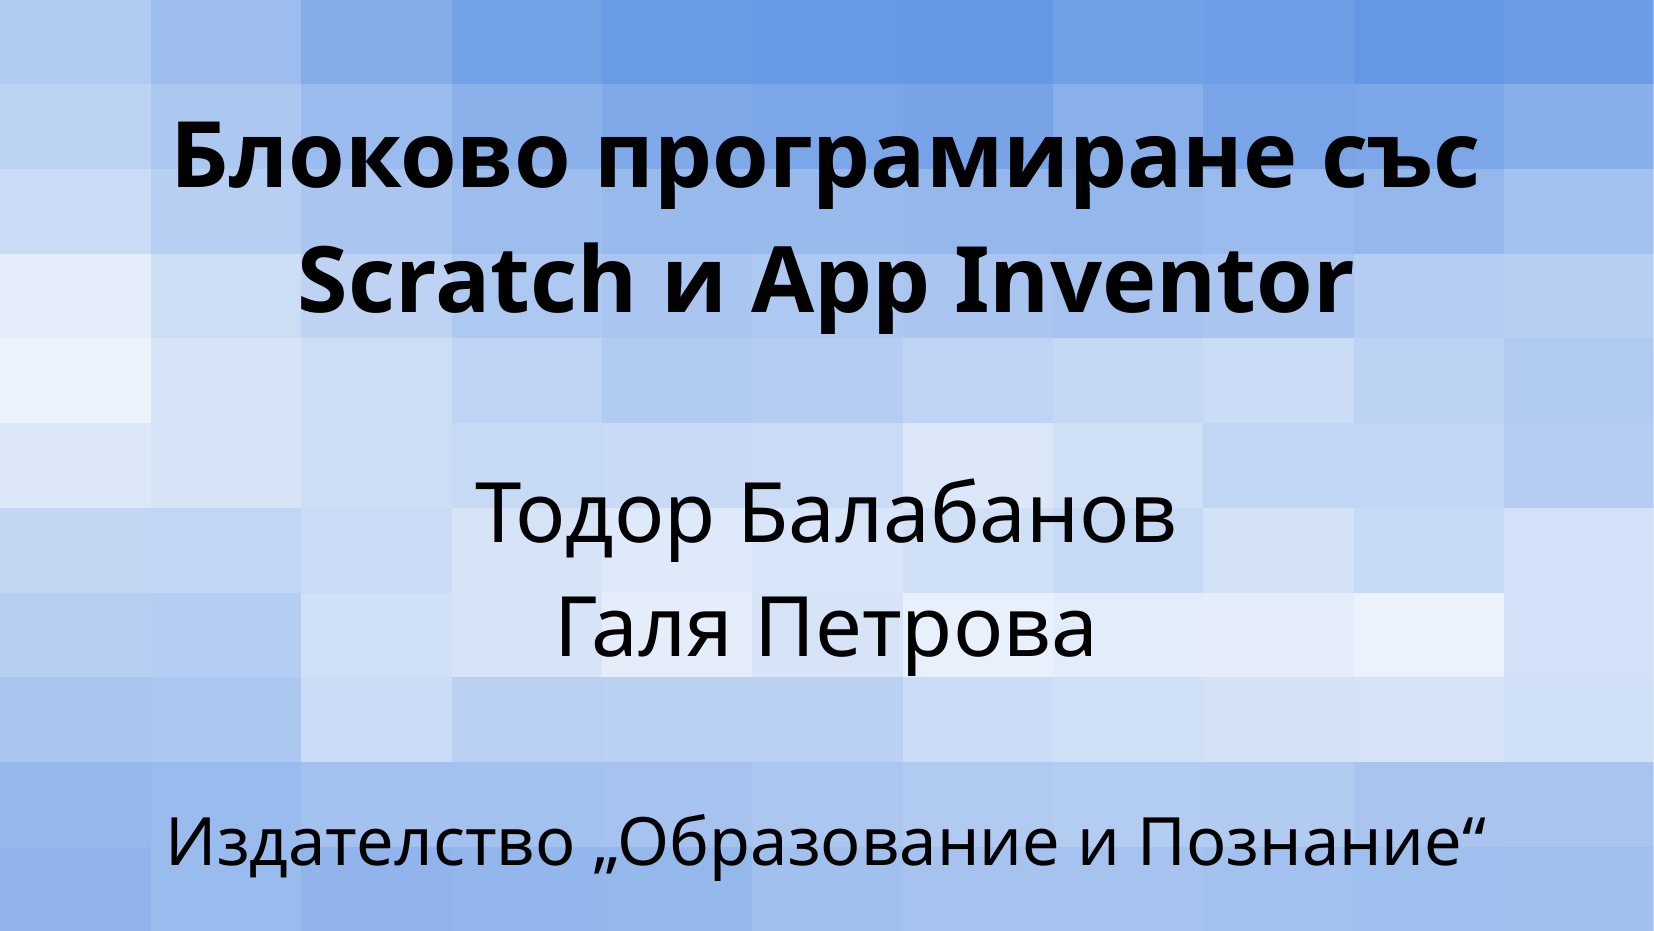

#
Блоково програмиране със
Scratch и App Inventor
Тодор Балабанов
Галя Петрова
Издателство „Образование и Познание“